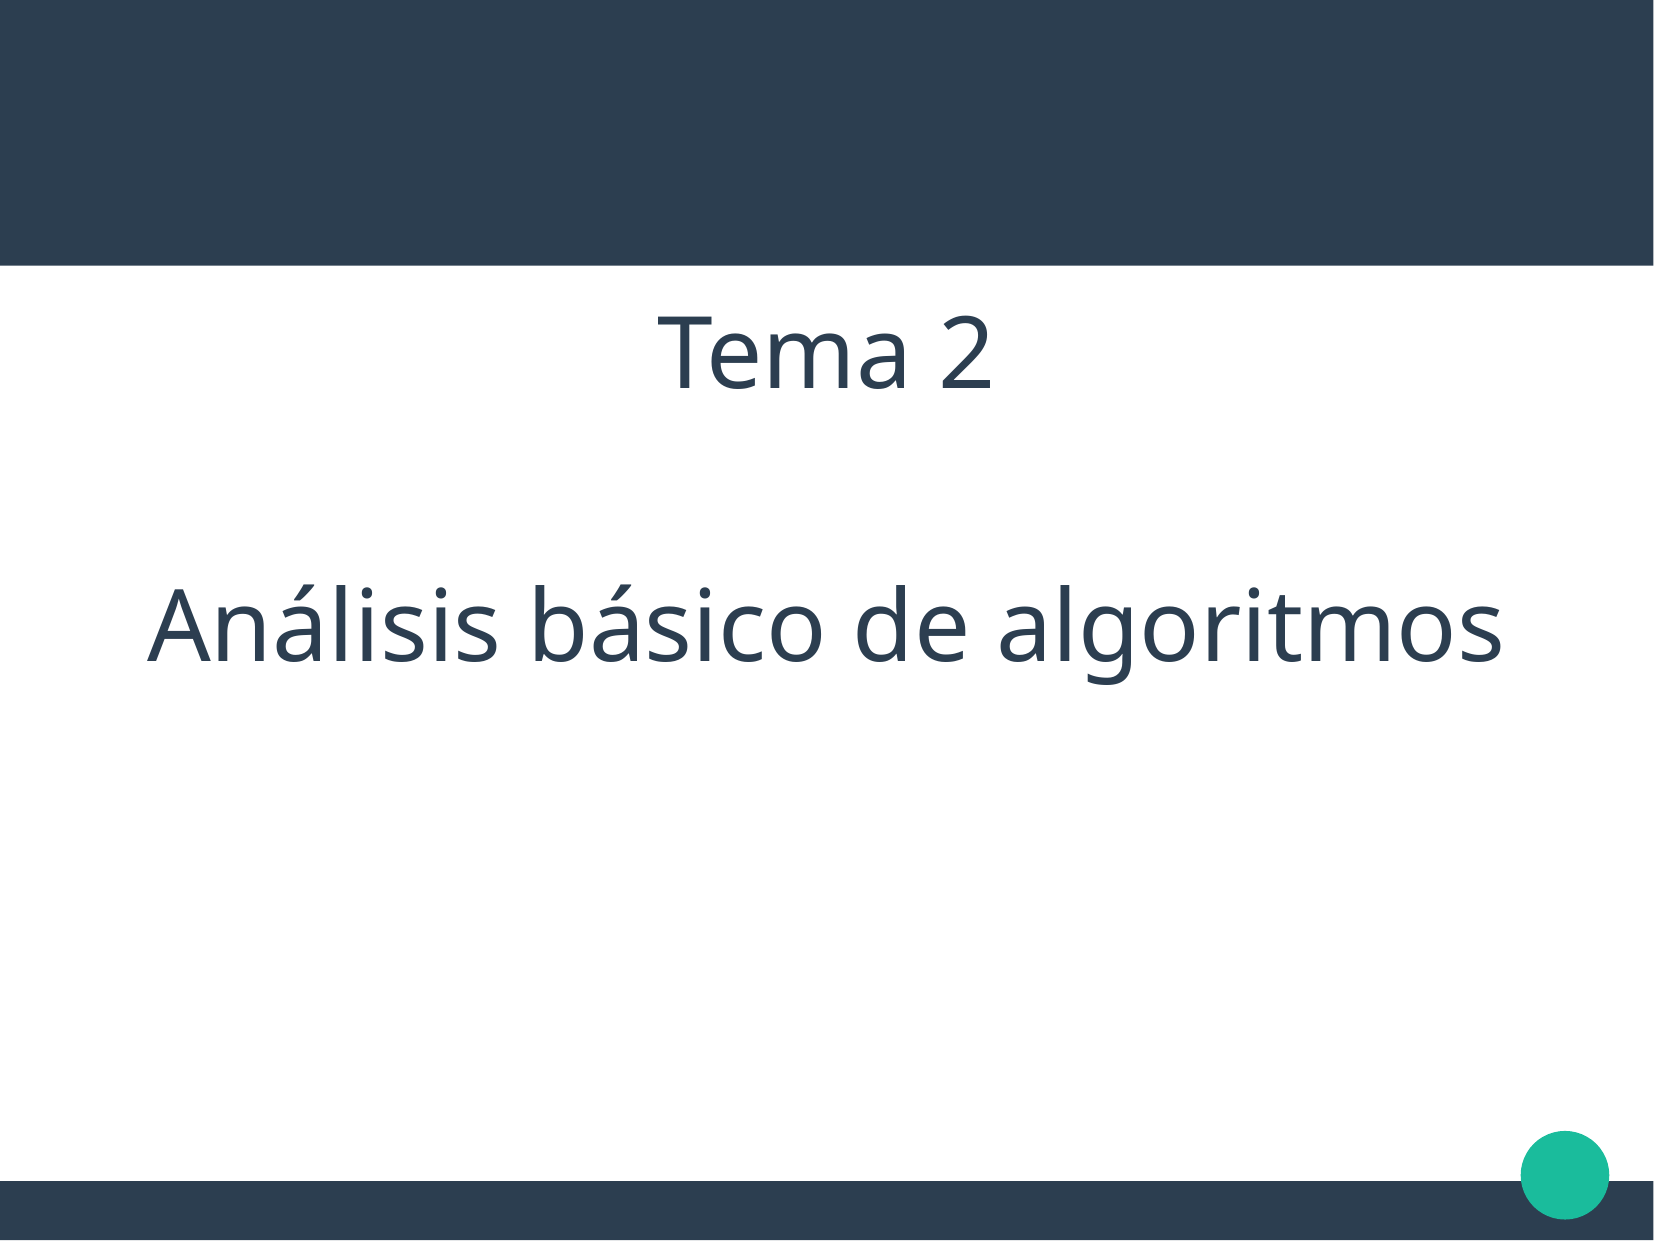

# Tema 2
Análisis básico de algoritmos